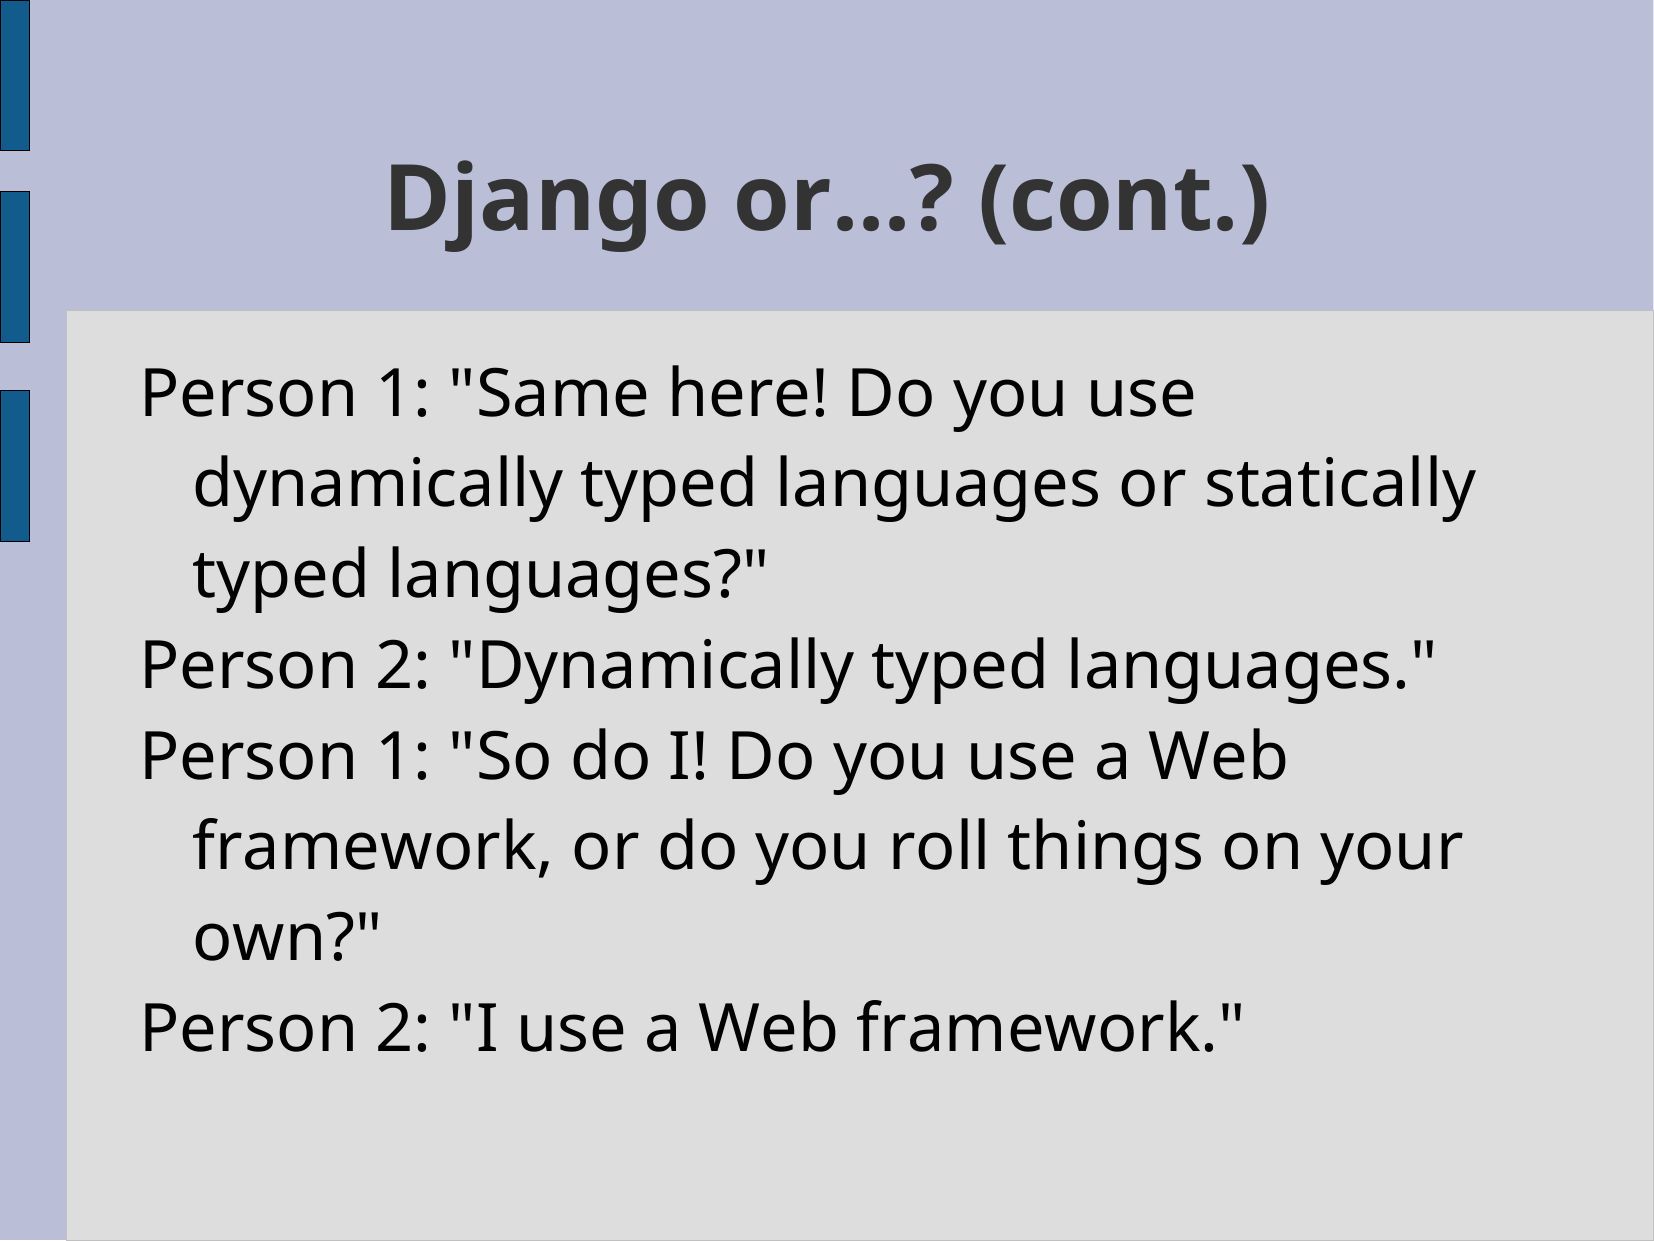

# Django or...? (cont.)
Person 1: "Same here! Do you use dynamically typed languages or statically typed languages?"
Person 2: "Dynamically typed languages."
Person 1: "So do I! Do you use a Web framework, or do you roll things on your own?"
Person 2: "I use a Web framework."